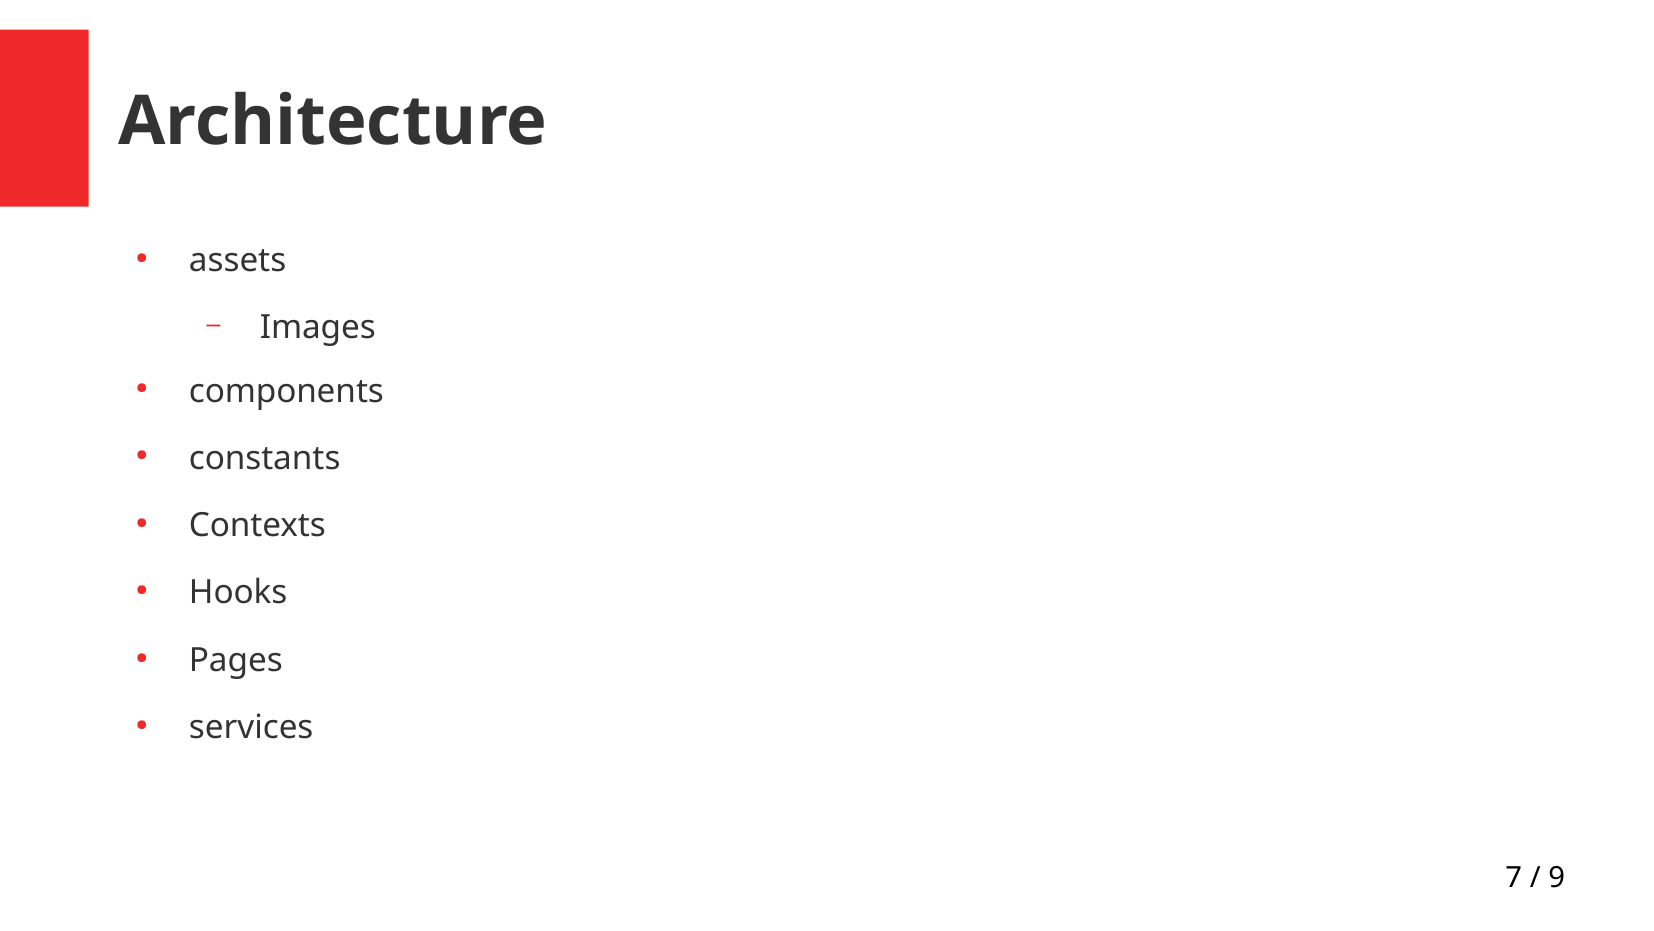

# Architecture
assets
Images
components
constants
Contexts
Hooks
Pages
services
7